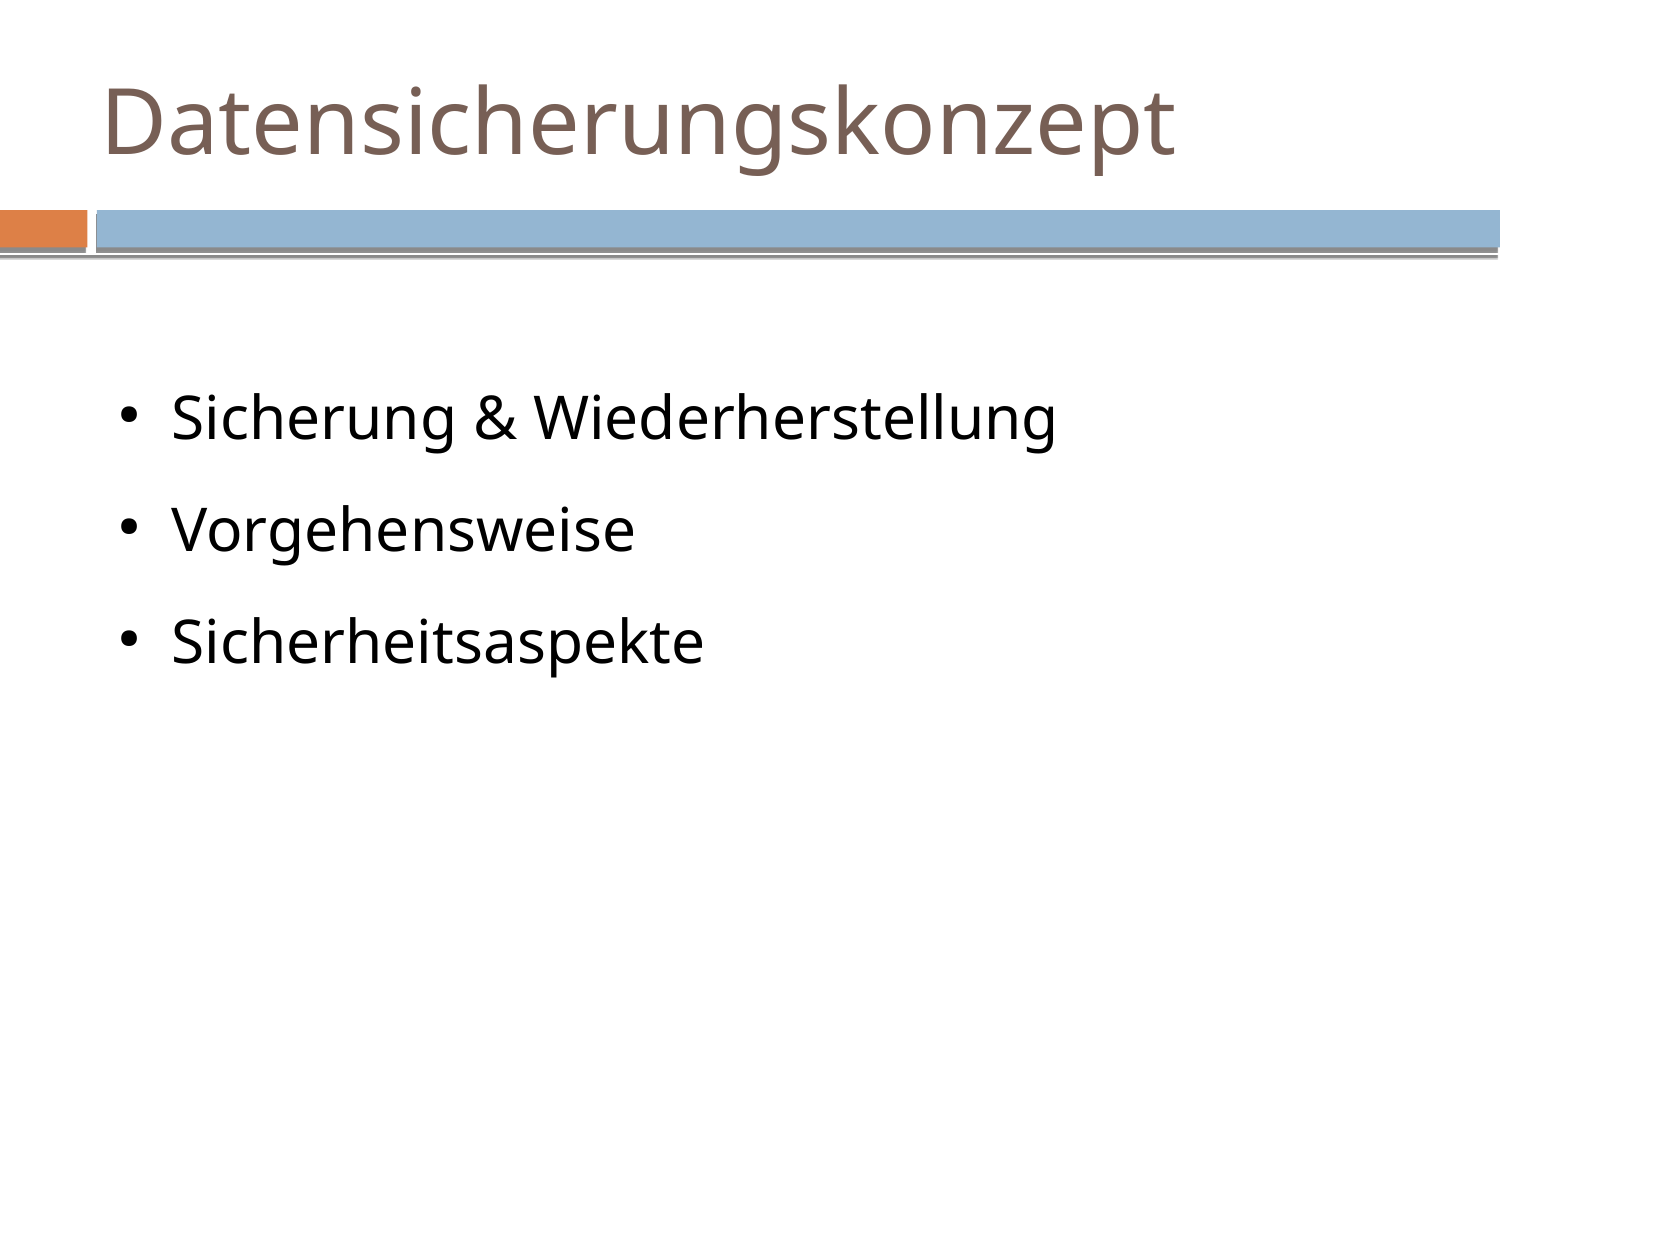

# Datensicherungskonzept
Sicherung & Wiederherstellung
Vorgehensweise
Sicherheitsaspekte